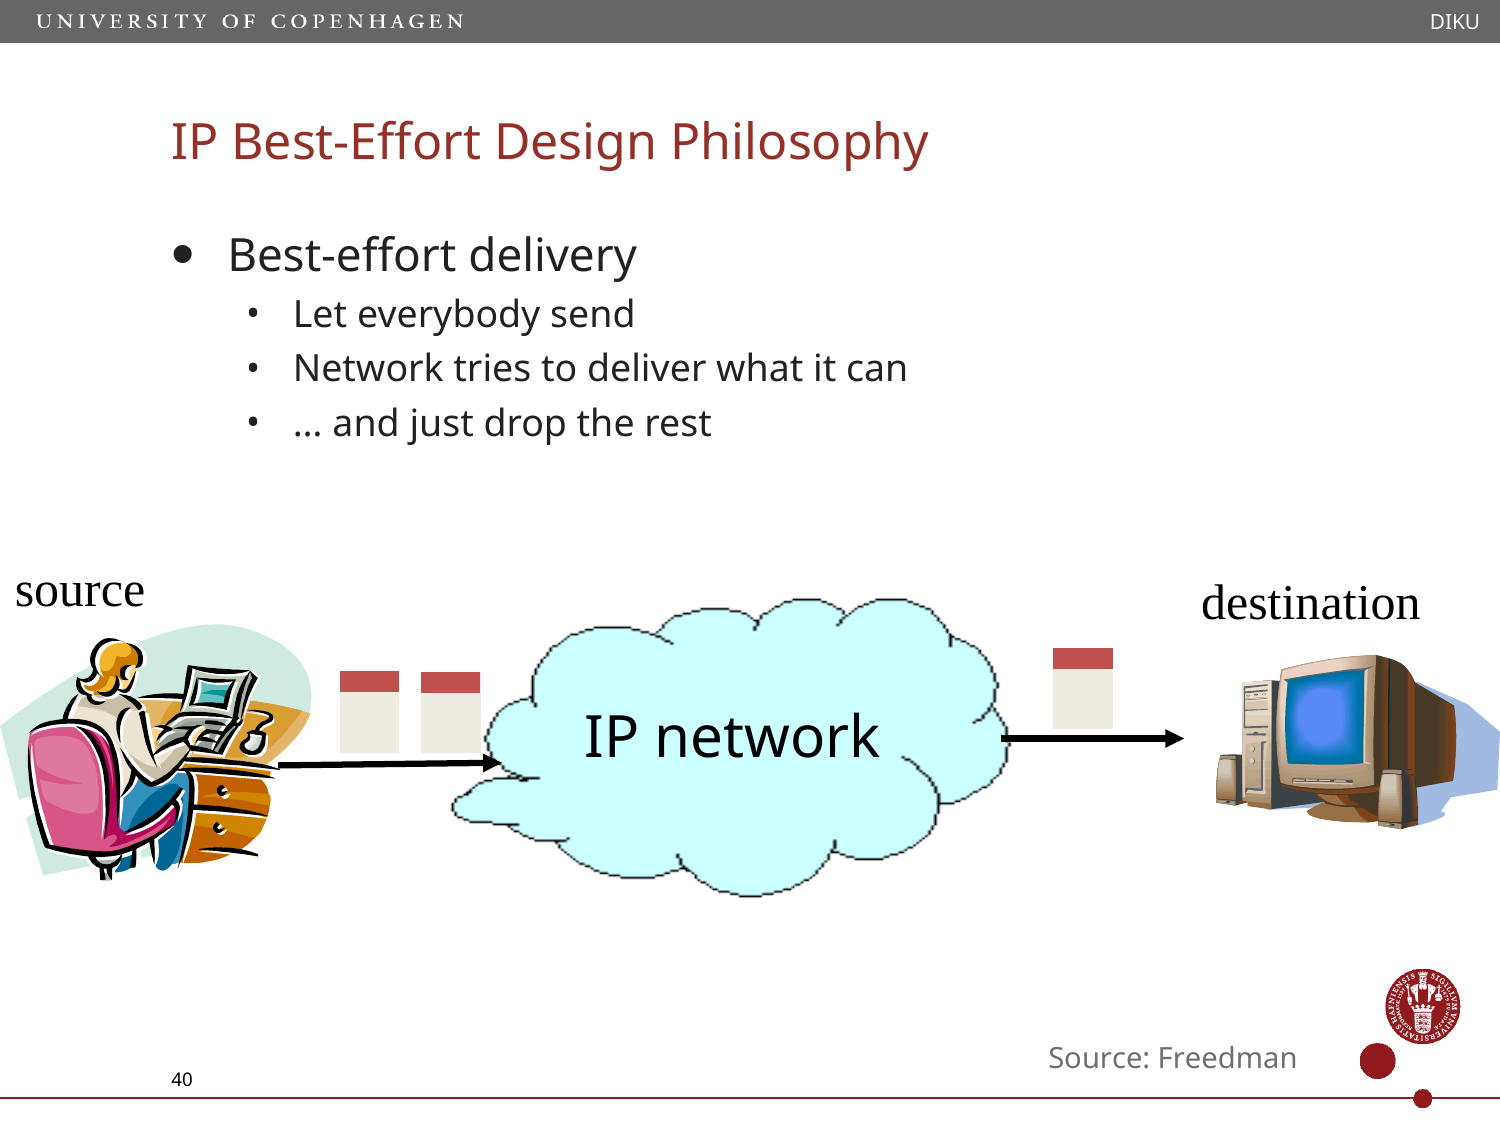

DIKU
# IP Best-Effort Design Philosophy
Best-effort delivery
Let everybody send
Network tries to deliver what it can
… and just drop the rest
source
destination
IP network
Source: Freedman